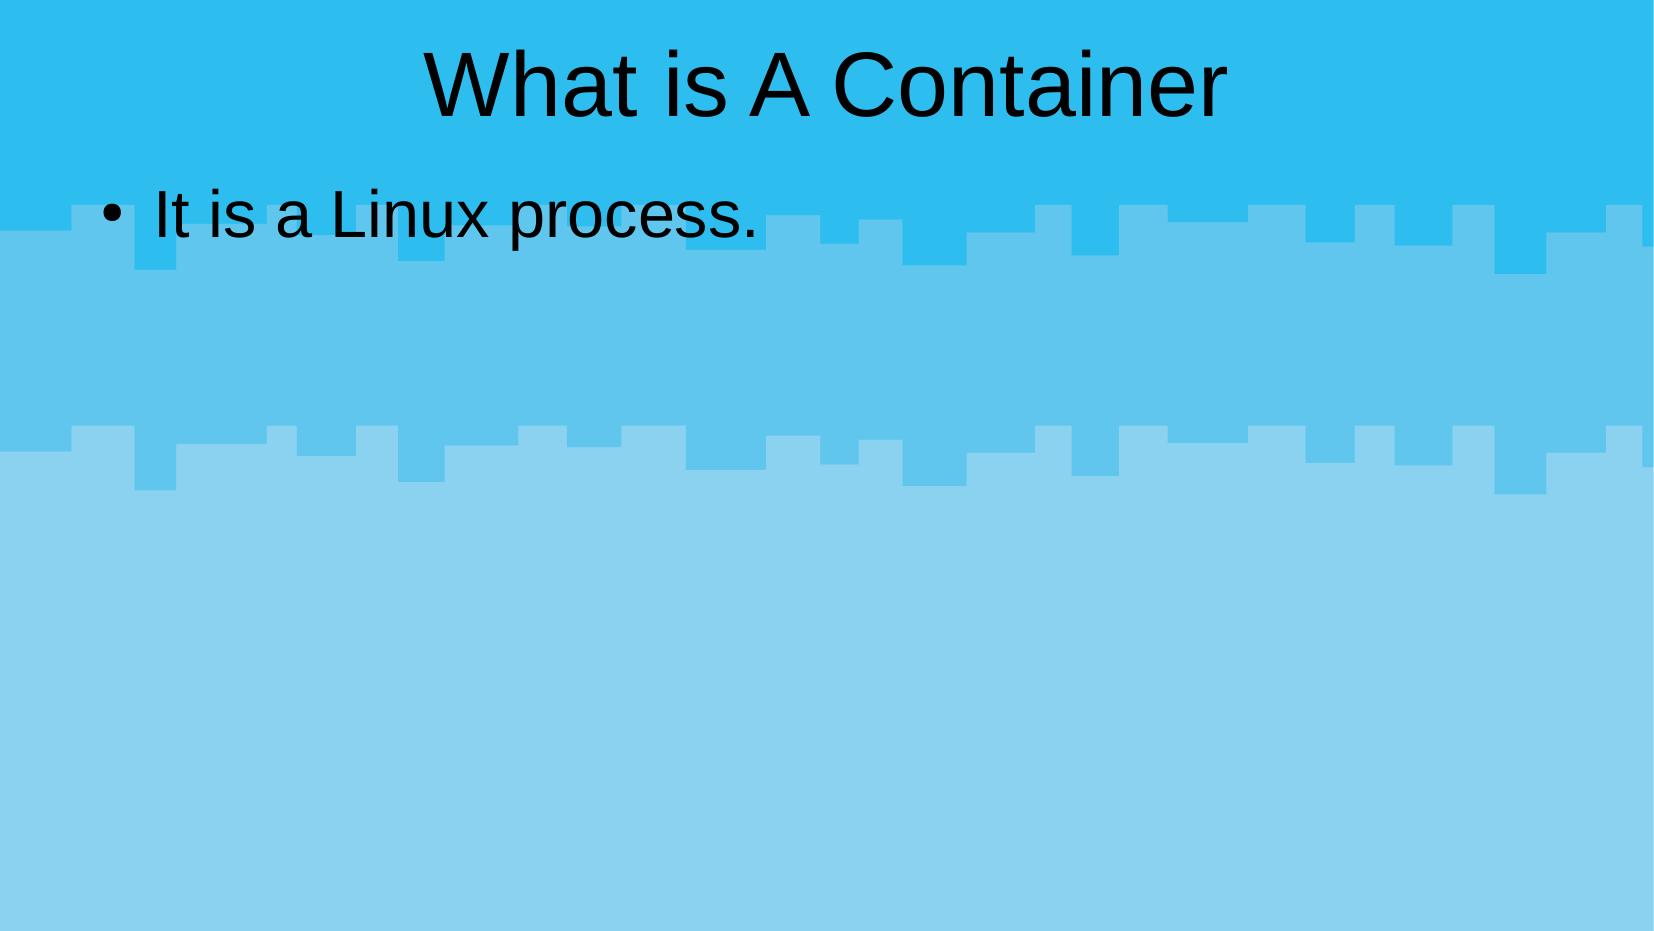

# What is A Container
It is a Linux process.